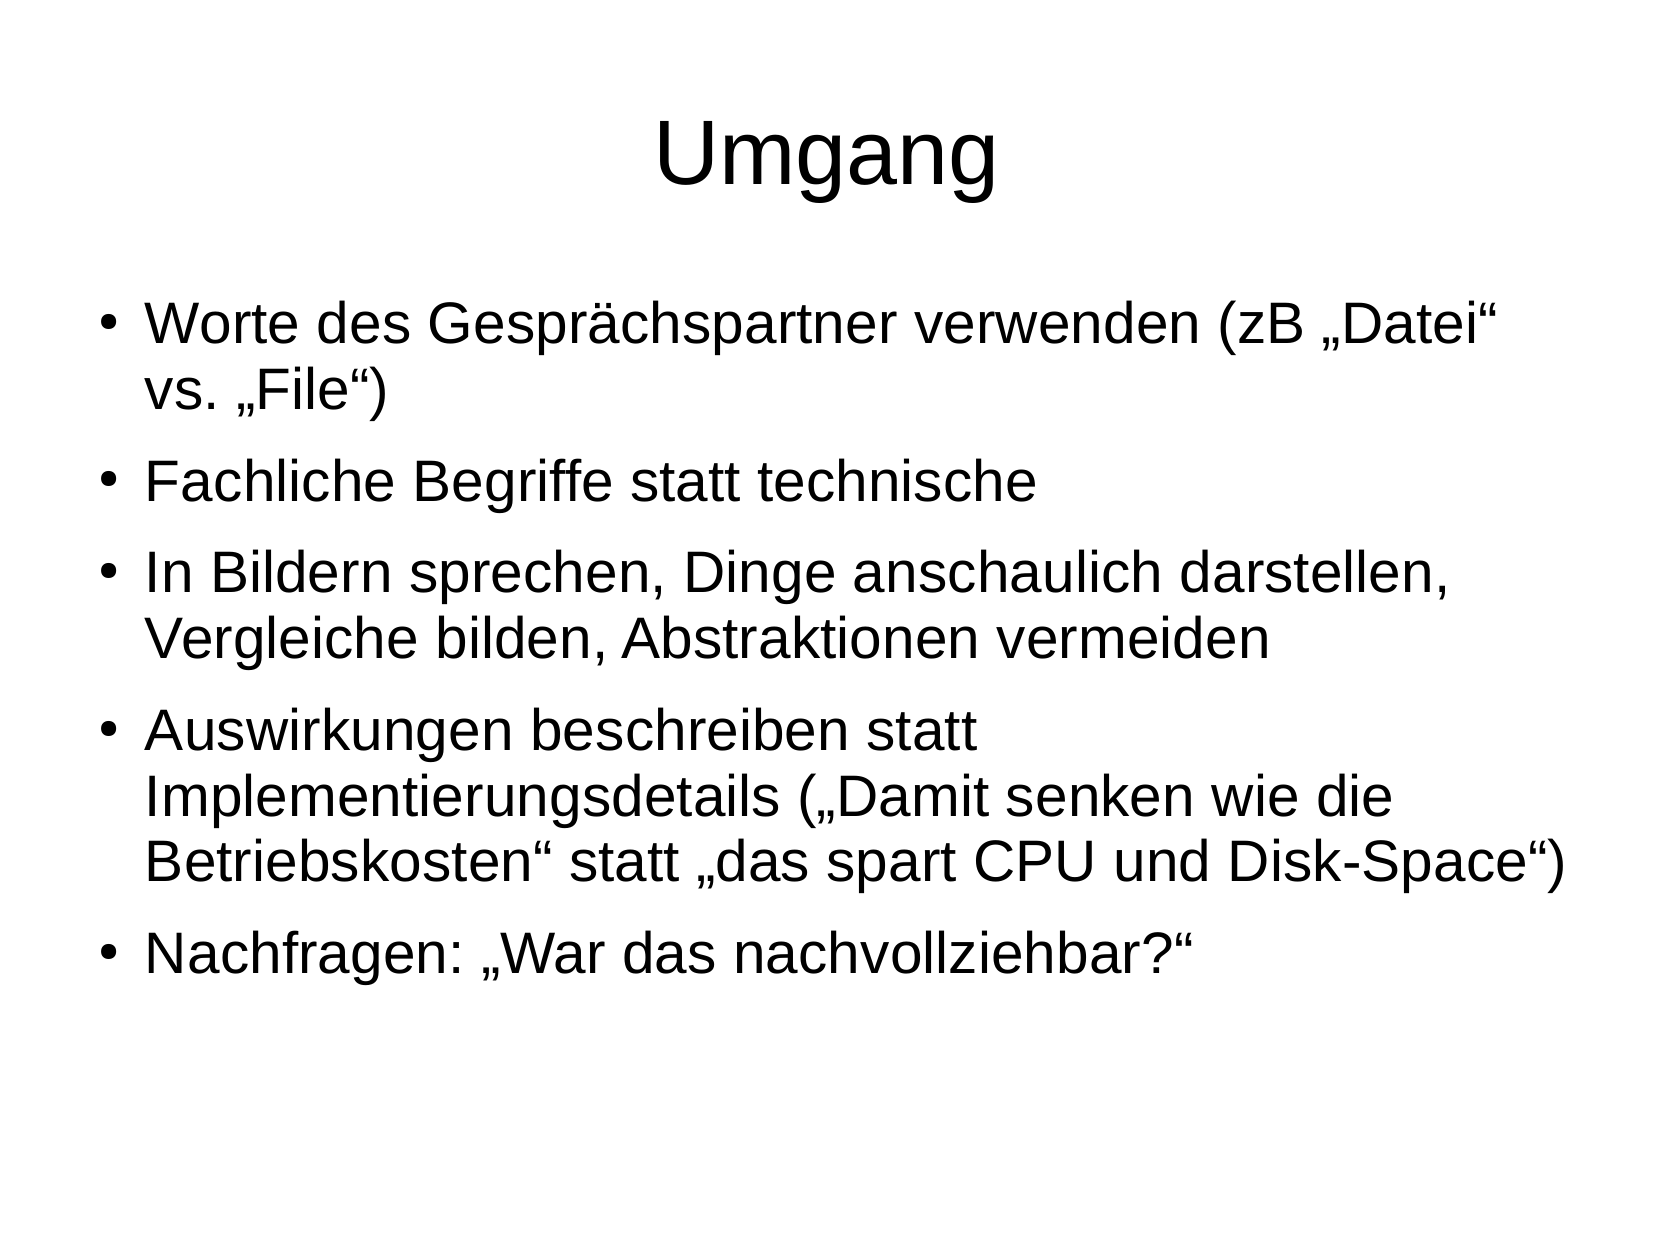

# Umgang
Worte des Gesprächspartner verwenden (zB „Datei“ vs. „File“)
Fachliche Begriffe statt technische
In Bildern sprechen, Dinge anschaulich darstellen, Vergleiche bilden, Abstraktionen vermeiden
Auswirkungen beschreiben statt Implementierungsdetails („Damit senken wie die Betriebskosten“ statt „das spart CPU und Disk-Space“)
Nachfragen: „War das nachvollziehbar?“